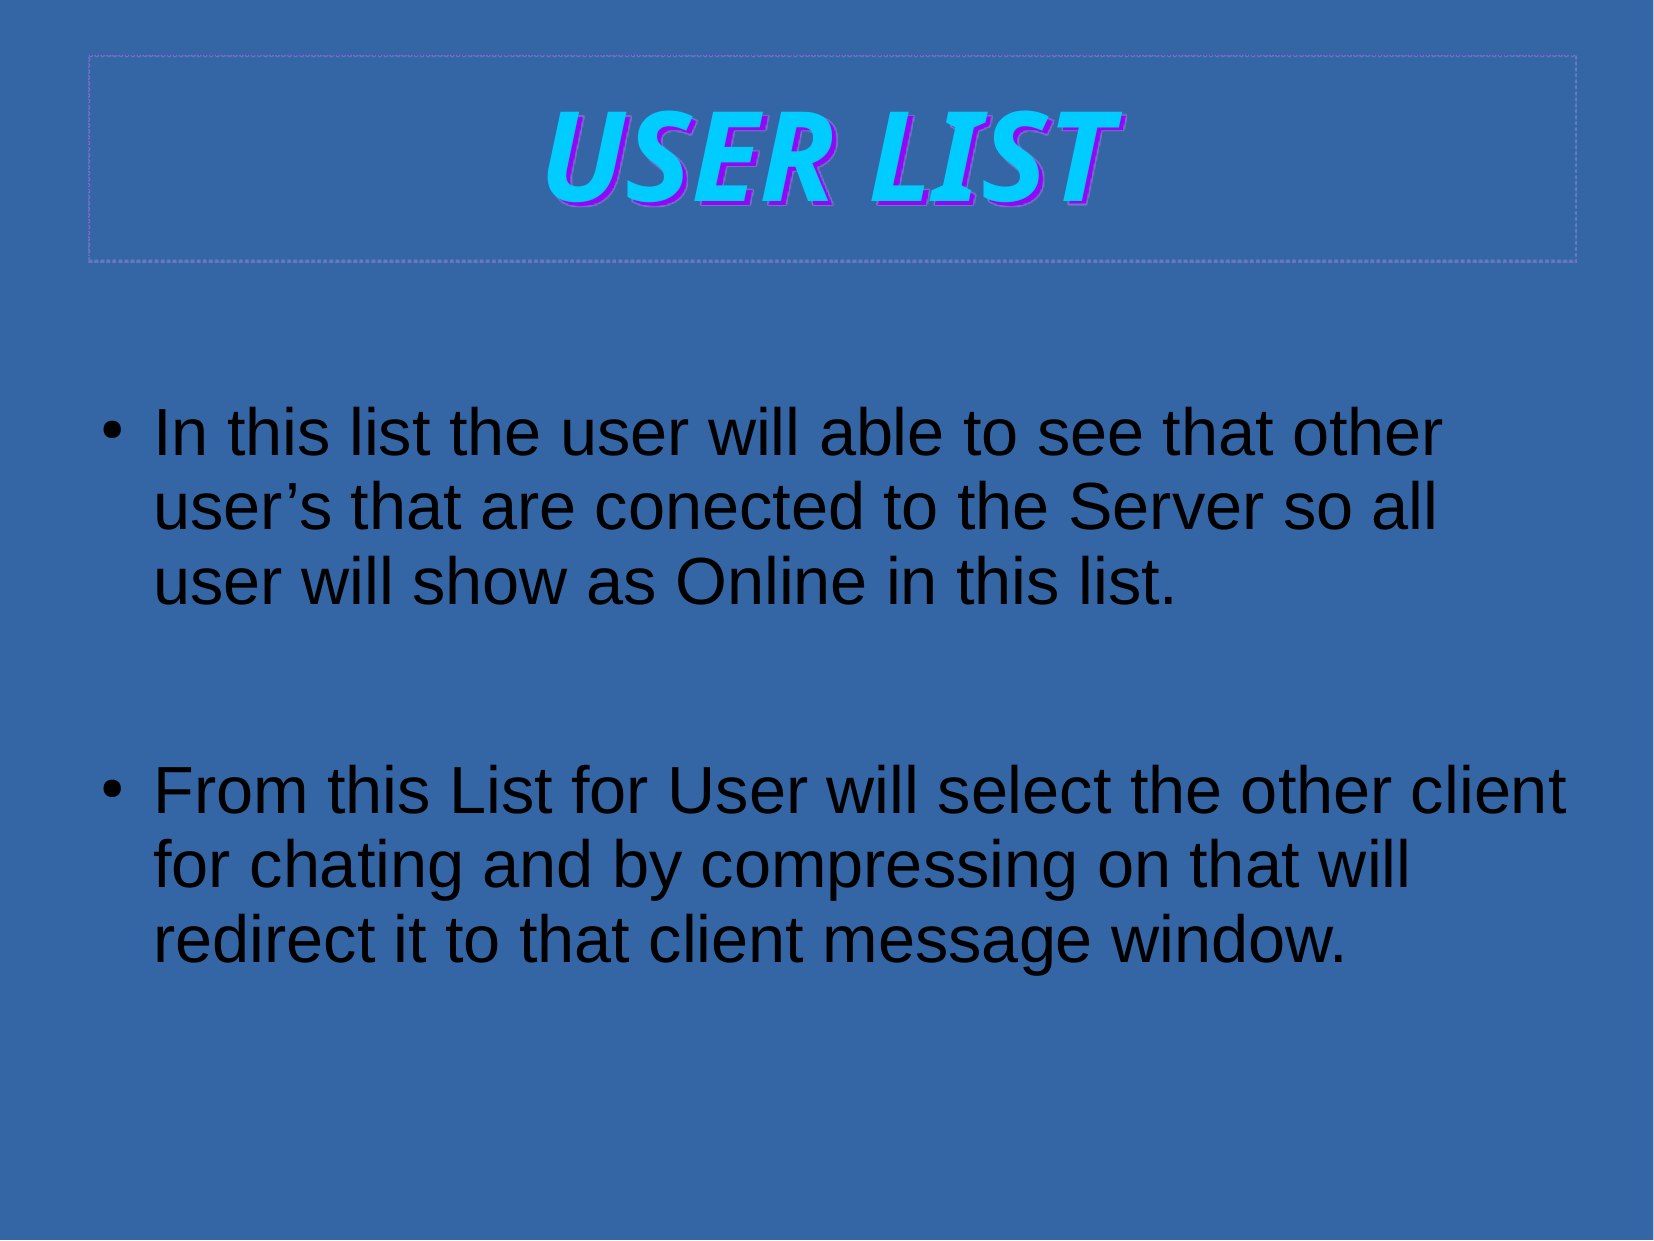

# User List
In this list the user will able to see that other user’s that are conected to the Server so all user will show as Online in this list.
From this List for User will select the other client for chating and by compressing on that will redirect it to that client message window.